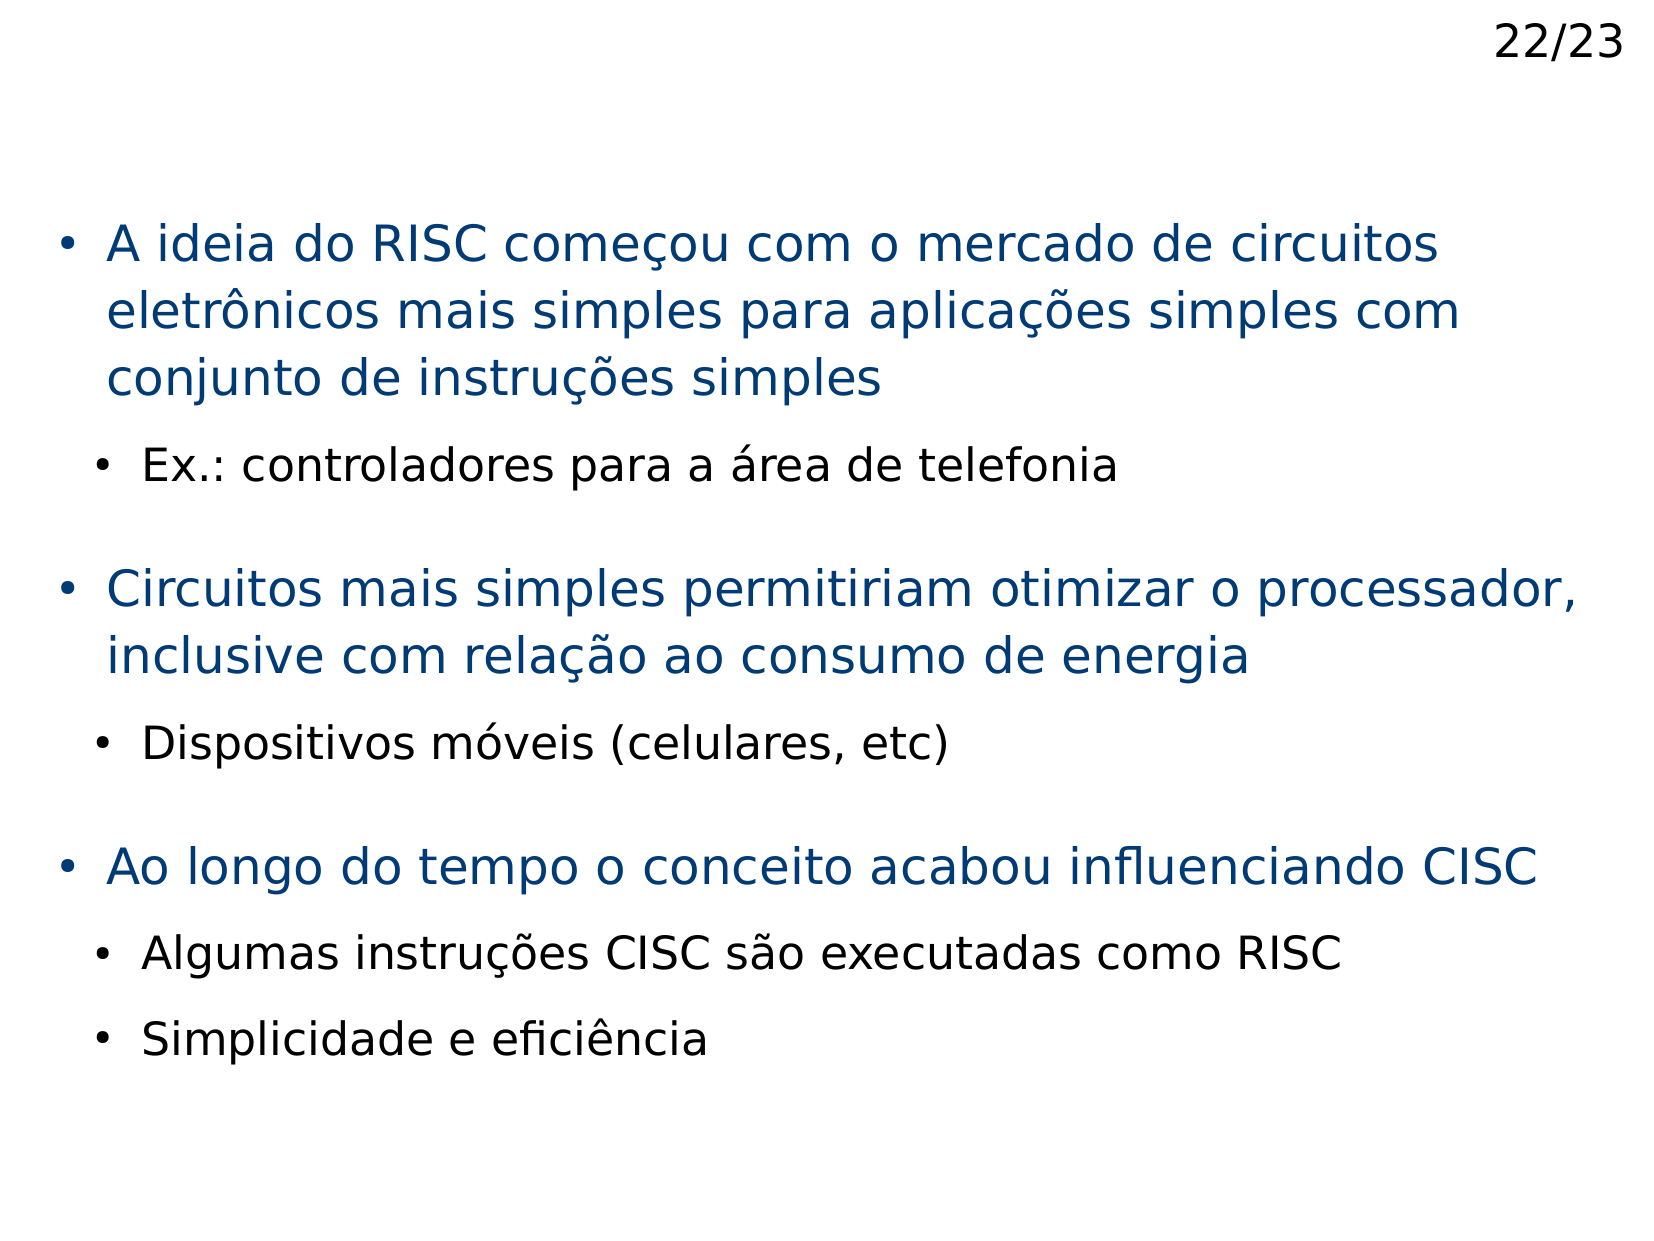

22
#
A ideia do RISC começou com o mercado de circuitos eletrônicos mais simples para aplicações simples com conjunto de instruções simples
Ex.: controladores para a área de telefonia
Circuitos mais simples permitiriam otimizar o processador, inclusive com relação ao consumo de energia
Dispositivos móveis (celulares, etc)
Ao longo do tempo o conceito acabou influenciando CISC
Algumas instruções CISC são executadas como RISC
Simplicidade e eficiência